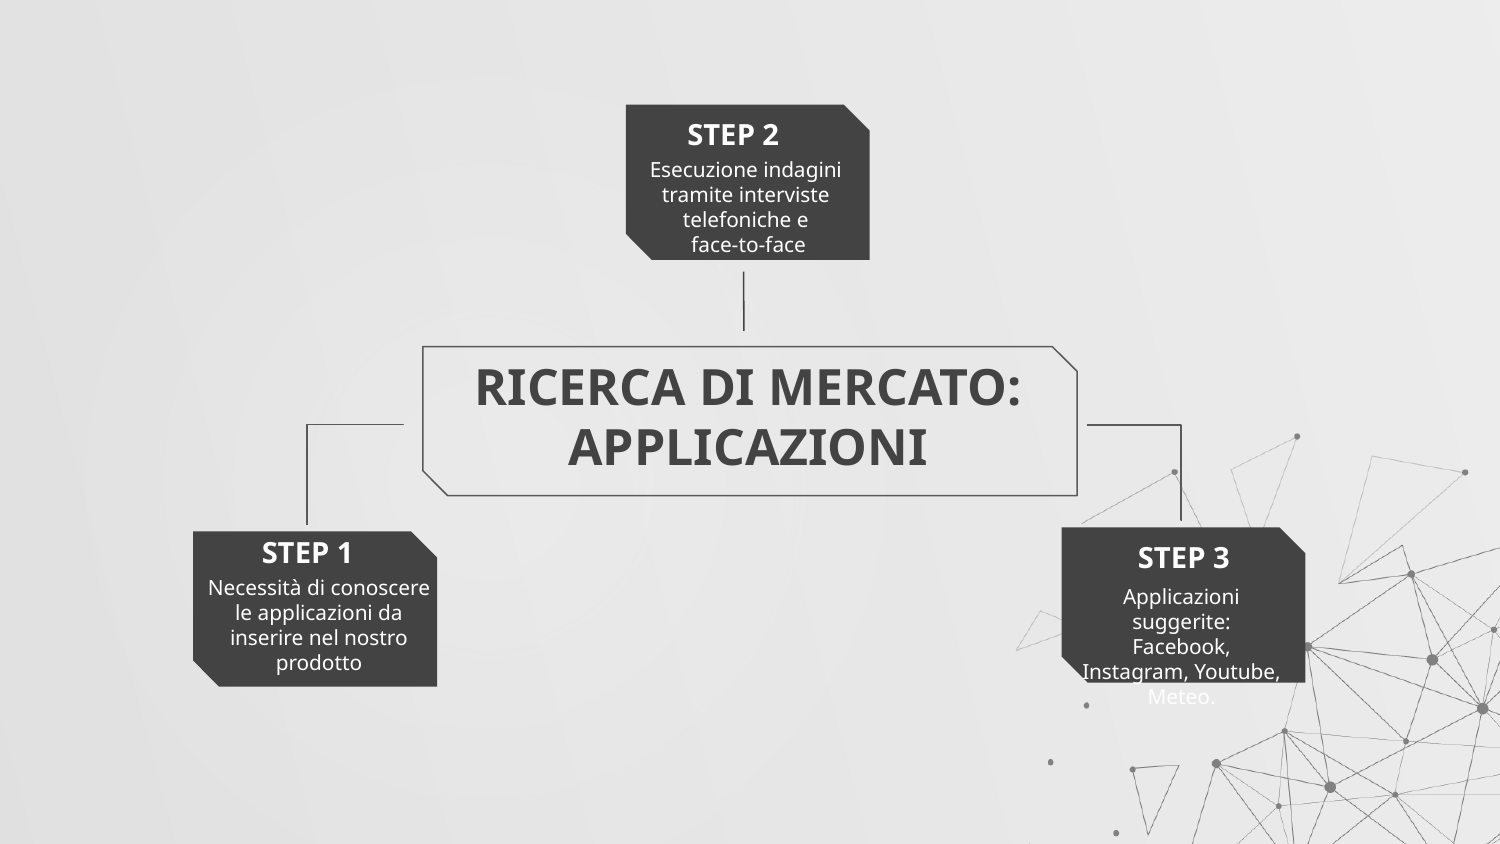

STEP 2
Esecuzione indagini tramite interviste telefoniche e
 face-to-face
RICERCA DI MERCATO: APPLICAZIONI
STEP 1
STEP 3
Necessità di conoscere le applicazioni da inserire nel nostro
prodotto
Applicazioni suggerite:
Facebook, Instagram, Youtube, Meteo.